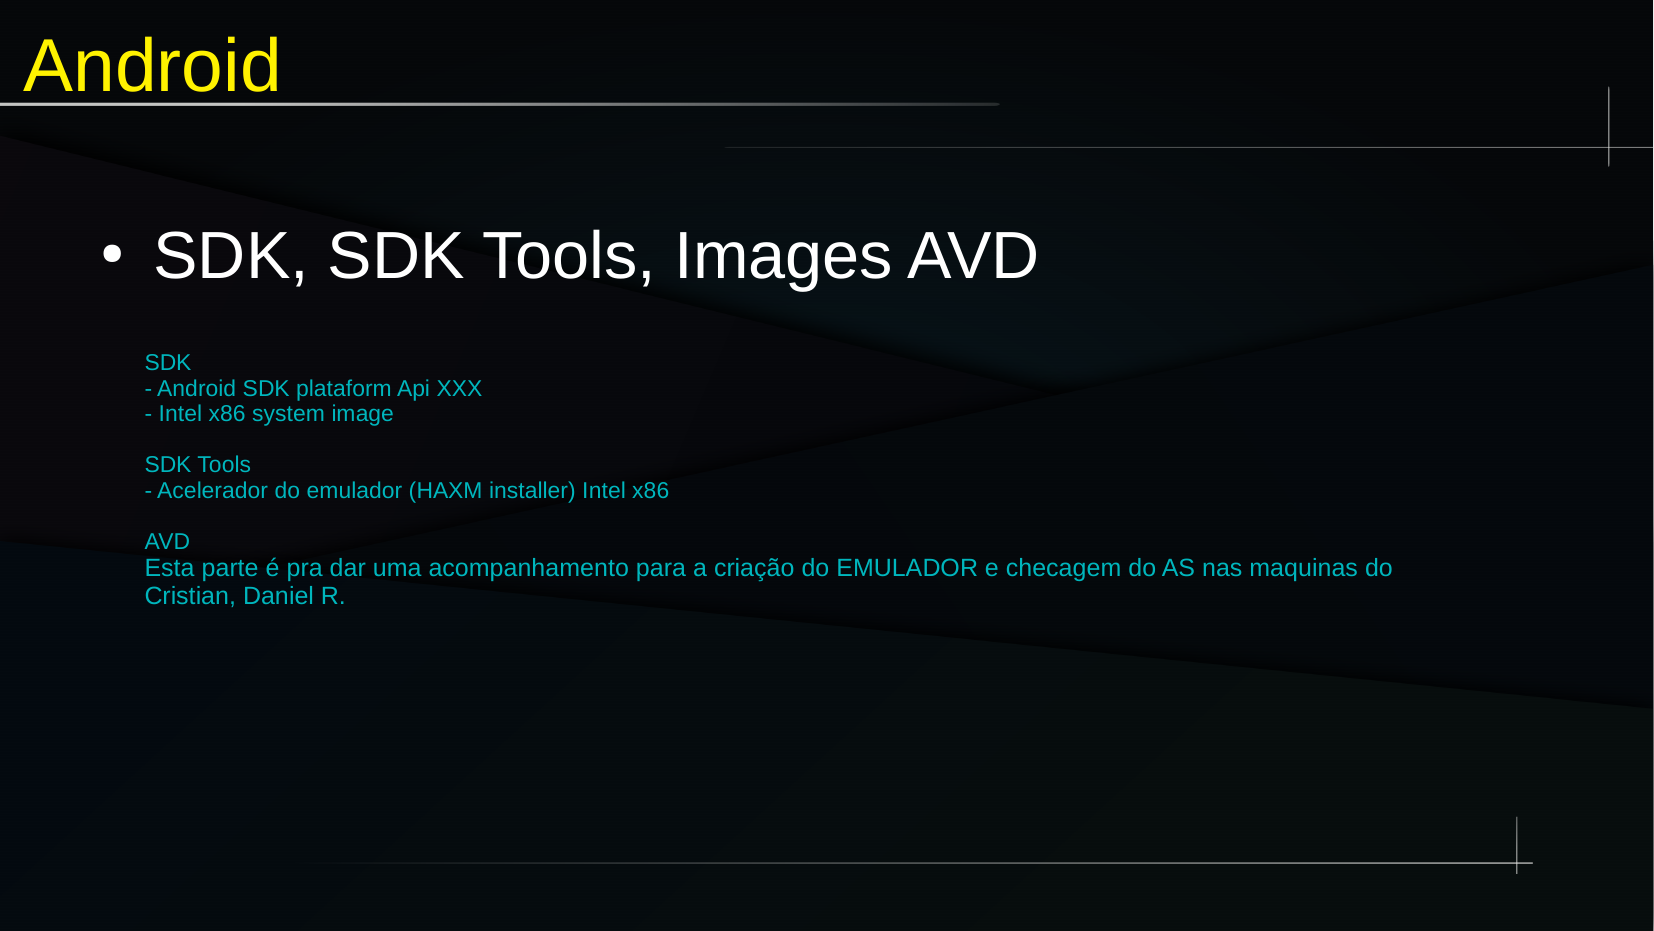

# Android
SDK, SDK Tools, Images AVD
SDK
- Android SDK plataform Api XXX
- Intel x86 system image
SDK Tools
- Acelerador do emulador (HAXM installer) Intel x86
AVD
Esta parte é pra dar uma acompanhamento para a criação do EMULADOR e checagem do AS nas maquinas do Cristian, Daniel R.